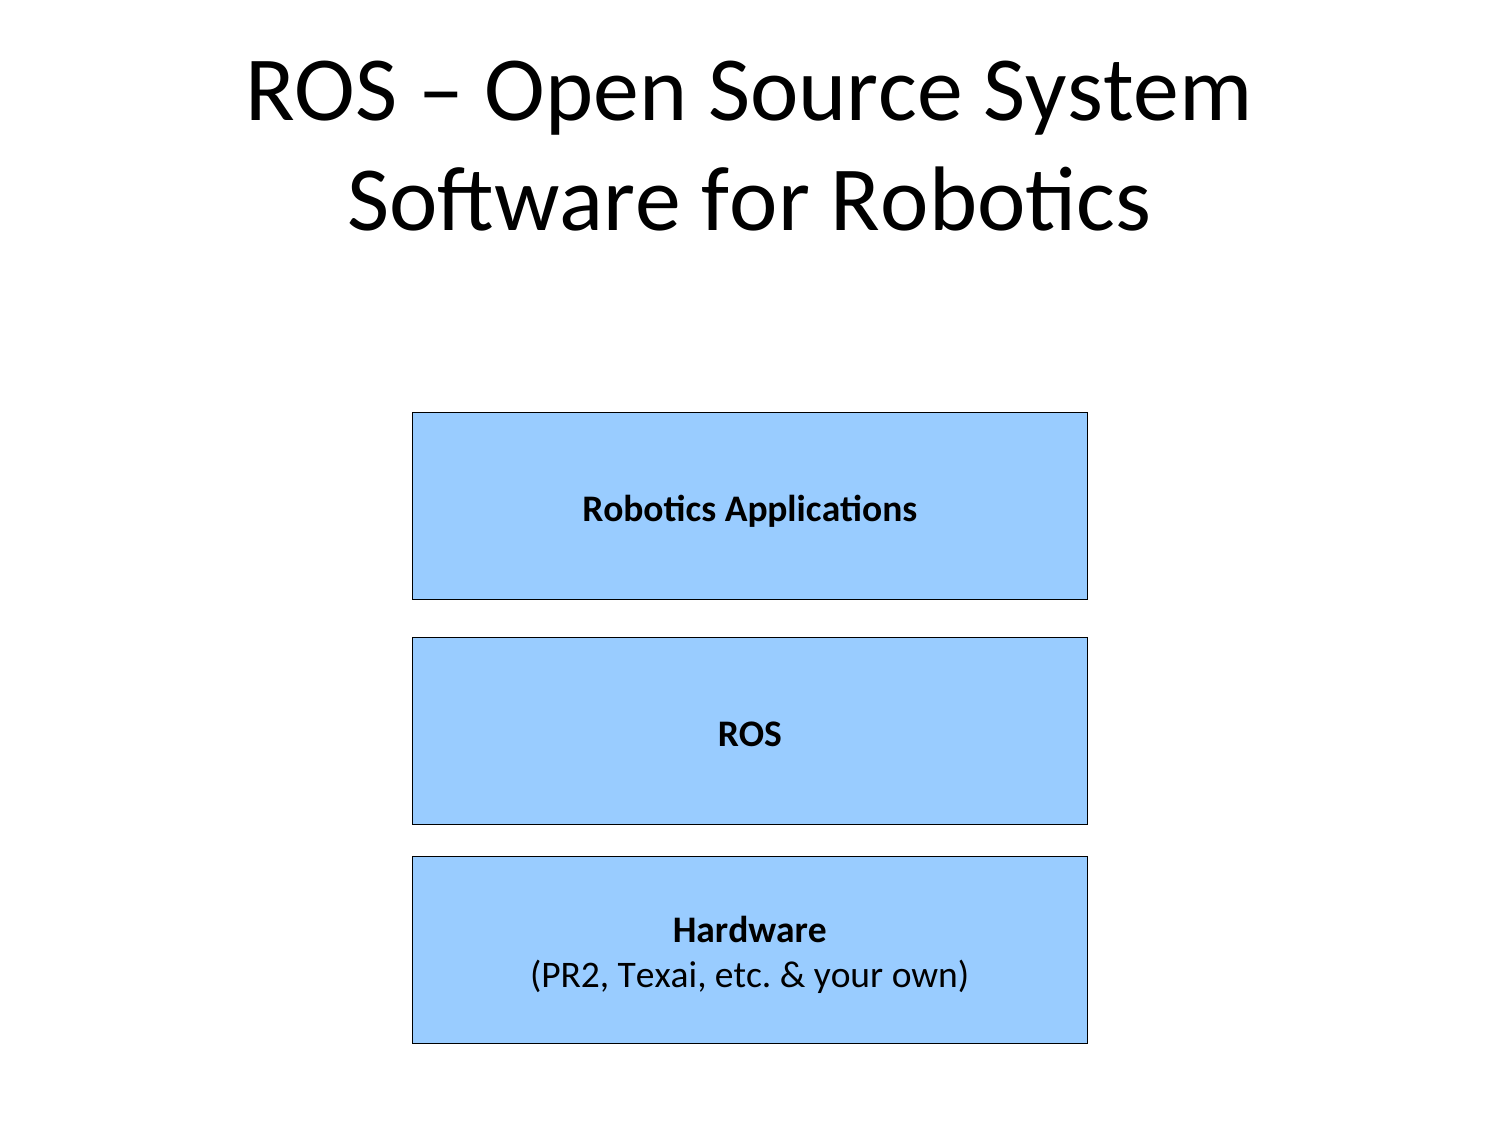

# ROS – Open Source System Software for Robotics
Robotics Applications
ROS
Hardware
(PR2, Texai, etc. & your own)